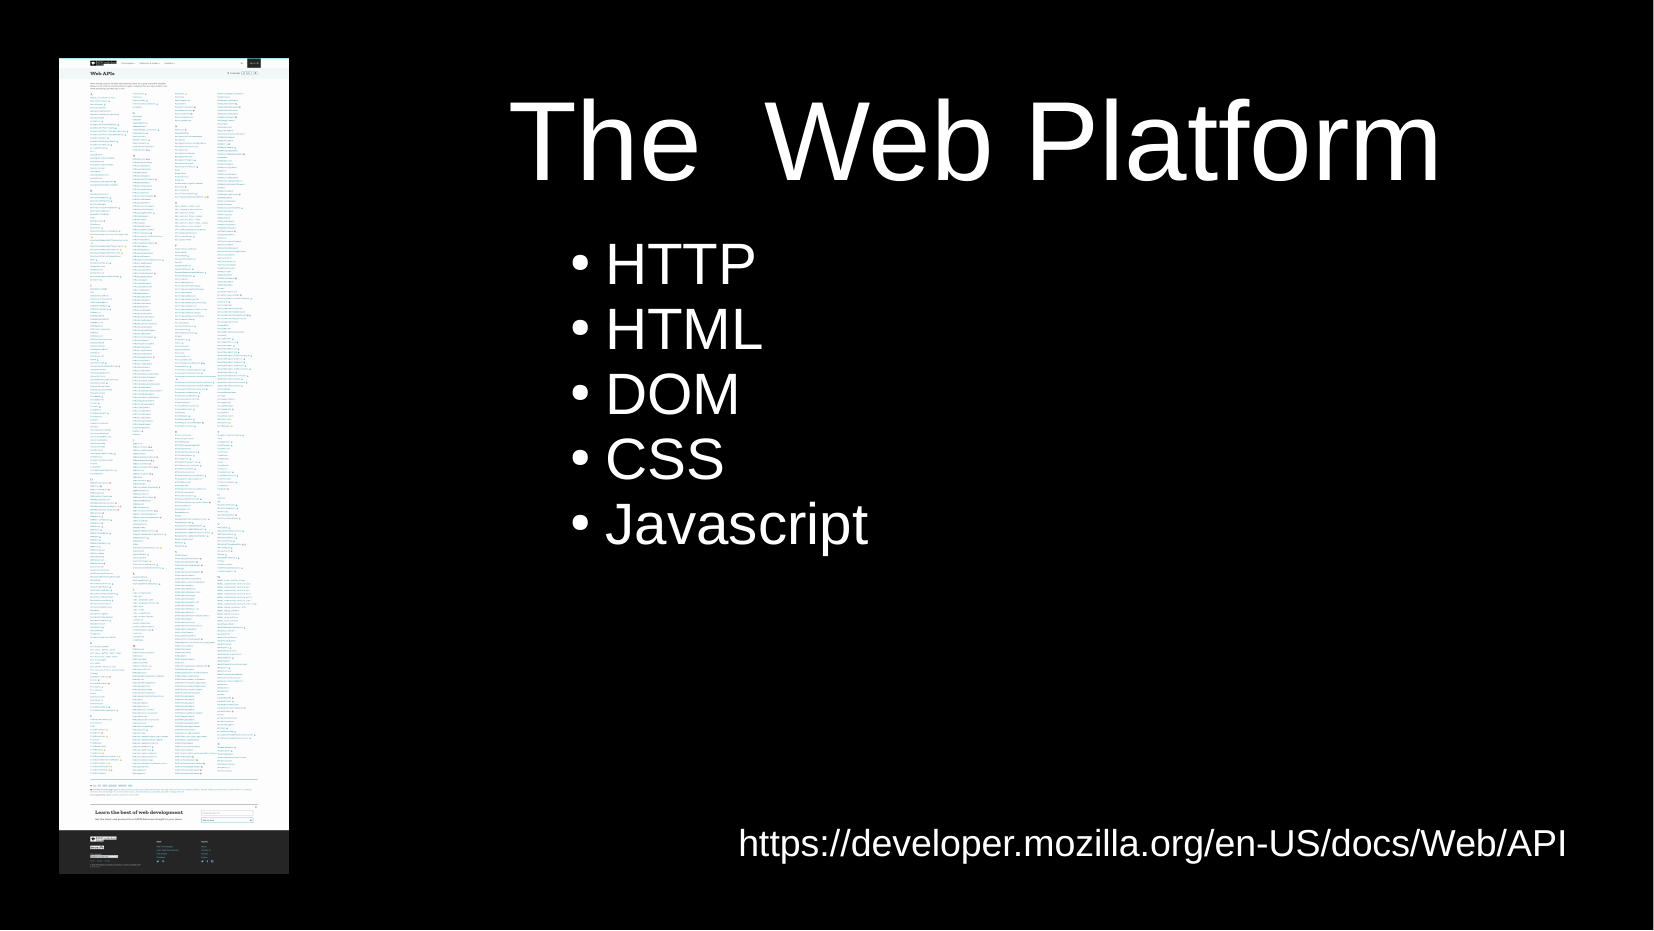

The Web Platform
HTTP
HTML
DOM
CSS
Javascript
https://developer.mozilla.org/en-US/docs/Web/API